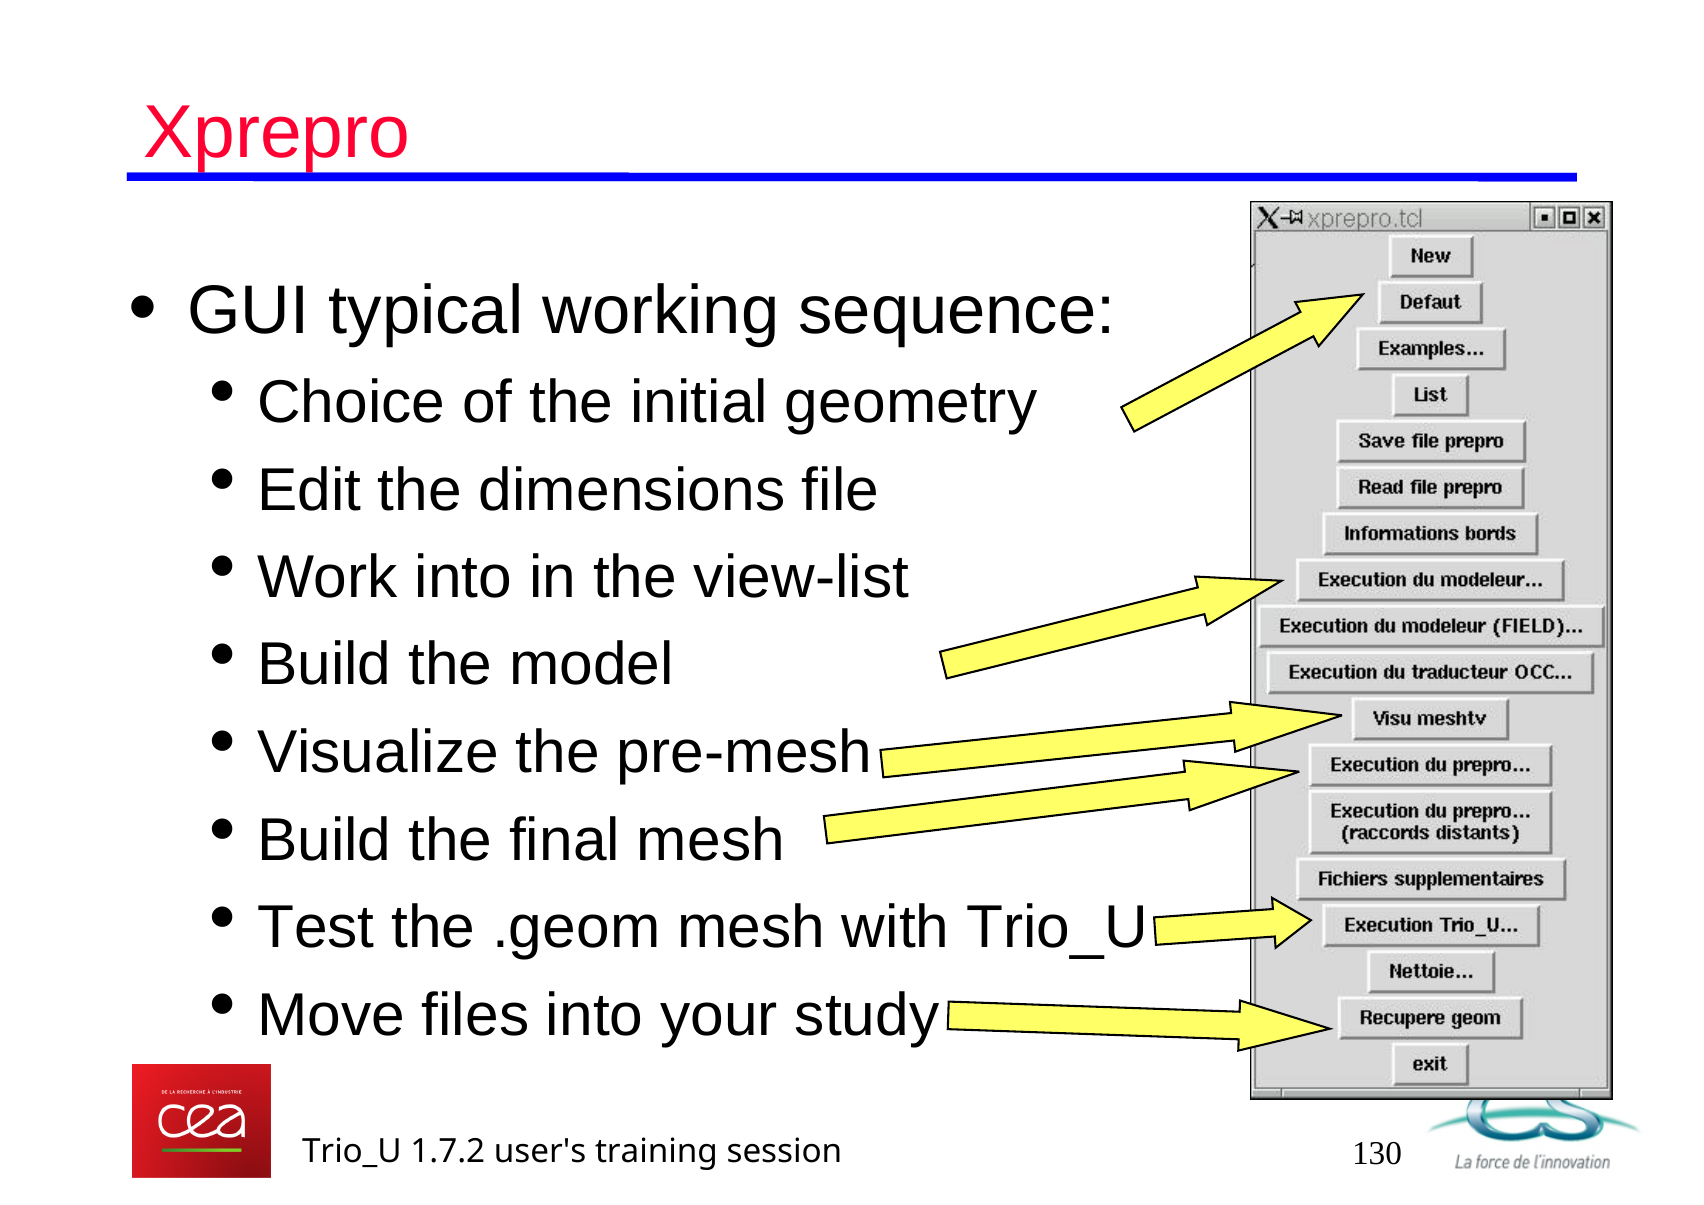

# Xprepro
GUI typical working sequence:
Choice of the initial geometry
Edit the dimensions file
Work into in the view-list
Build the model
Visualize the pre-mesh
Build the final mesh
Test the .geom mesh with Trio_U
Move files into your study
Trio_U 1.7.2 user's training session
130